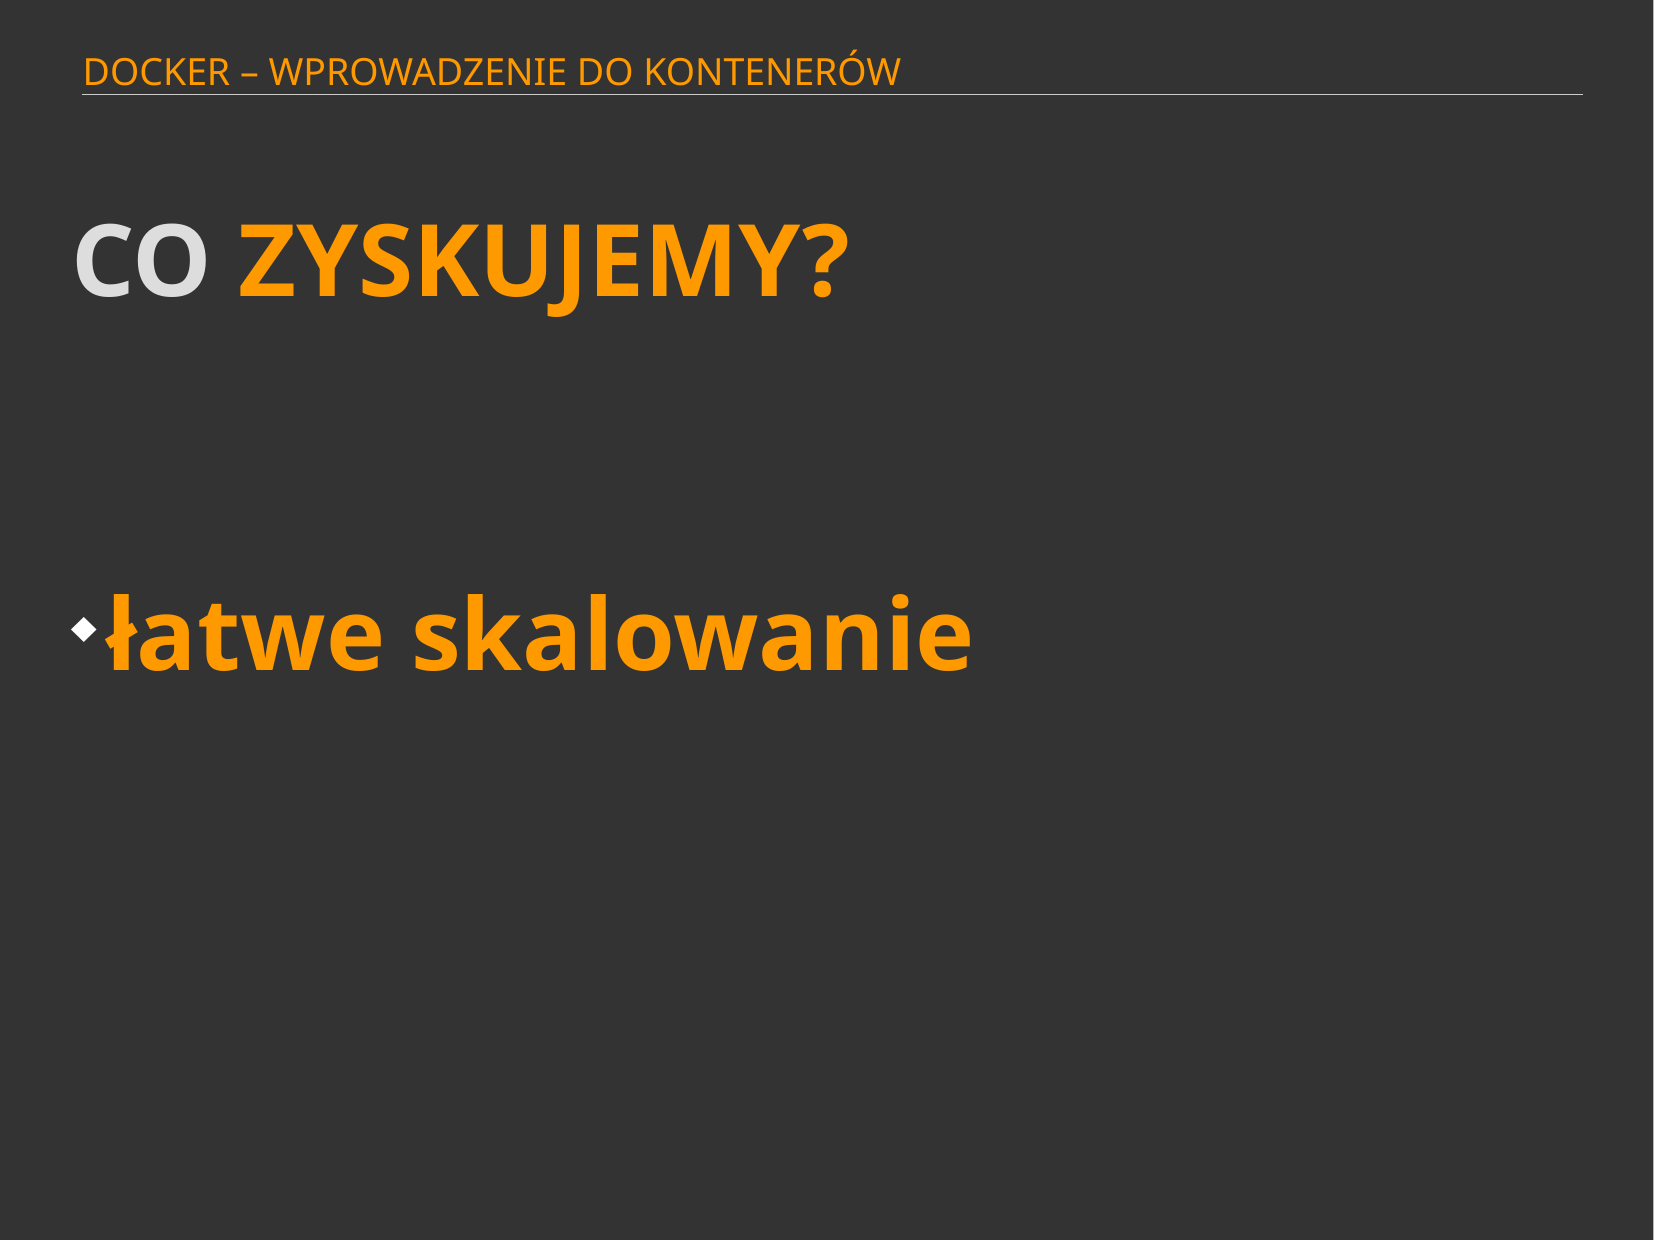

# DOCKER – WPROWADZENIE DO KONTENERÓW
CO ZYSKUJEMY?
łatwe skalowanie